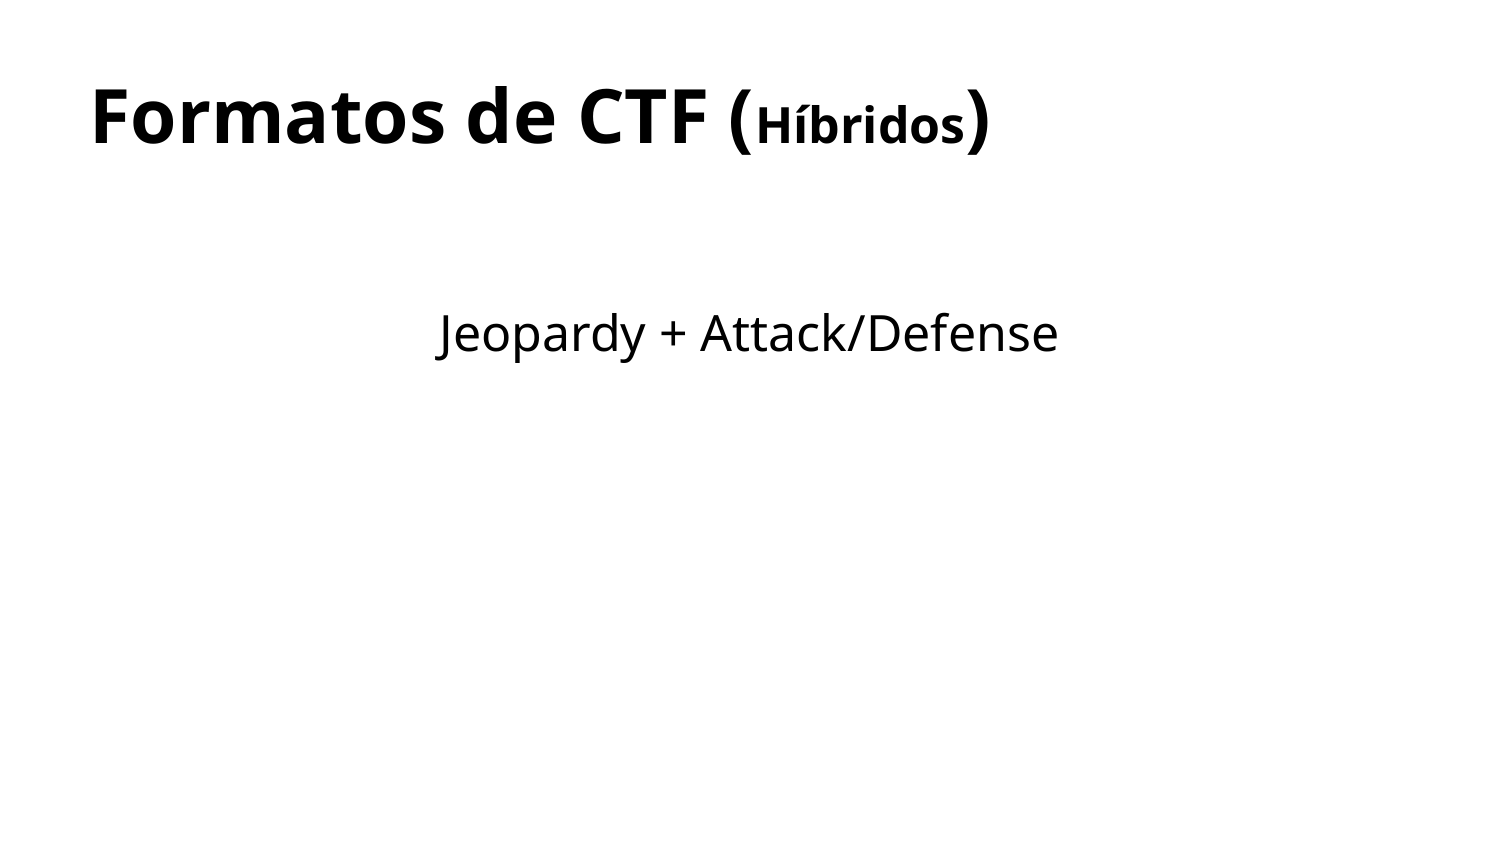

Formatos de CTF (Híbridos)
Jeopardy + Attack/Defense